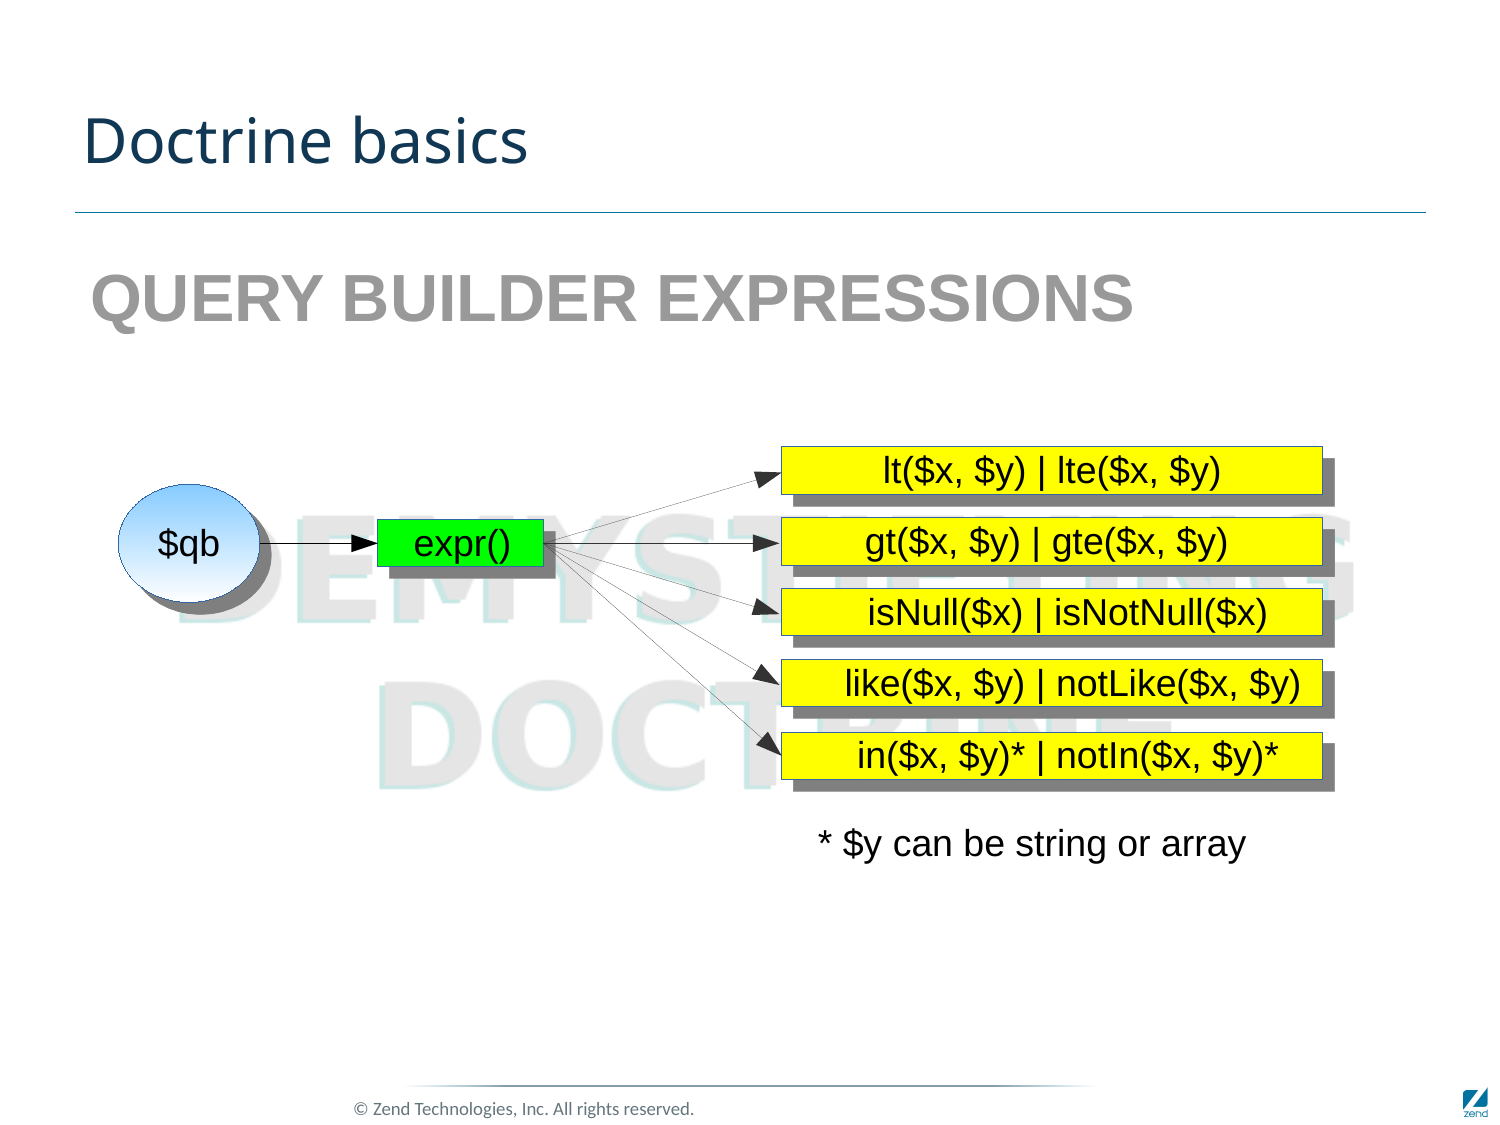

# Doctrine basics
query builder expressions
lt($x, $y) | lte($x, $y)
$qb
gt($x, $y) | gte($x, $y)
 expr()
 isNull($x) | isNotNull($x)
 like($x, $y) | notLike($x, $y)
 in($x, $y)* | notIn($x, $y)*
* $y can be string or array